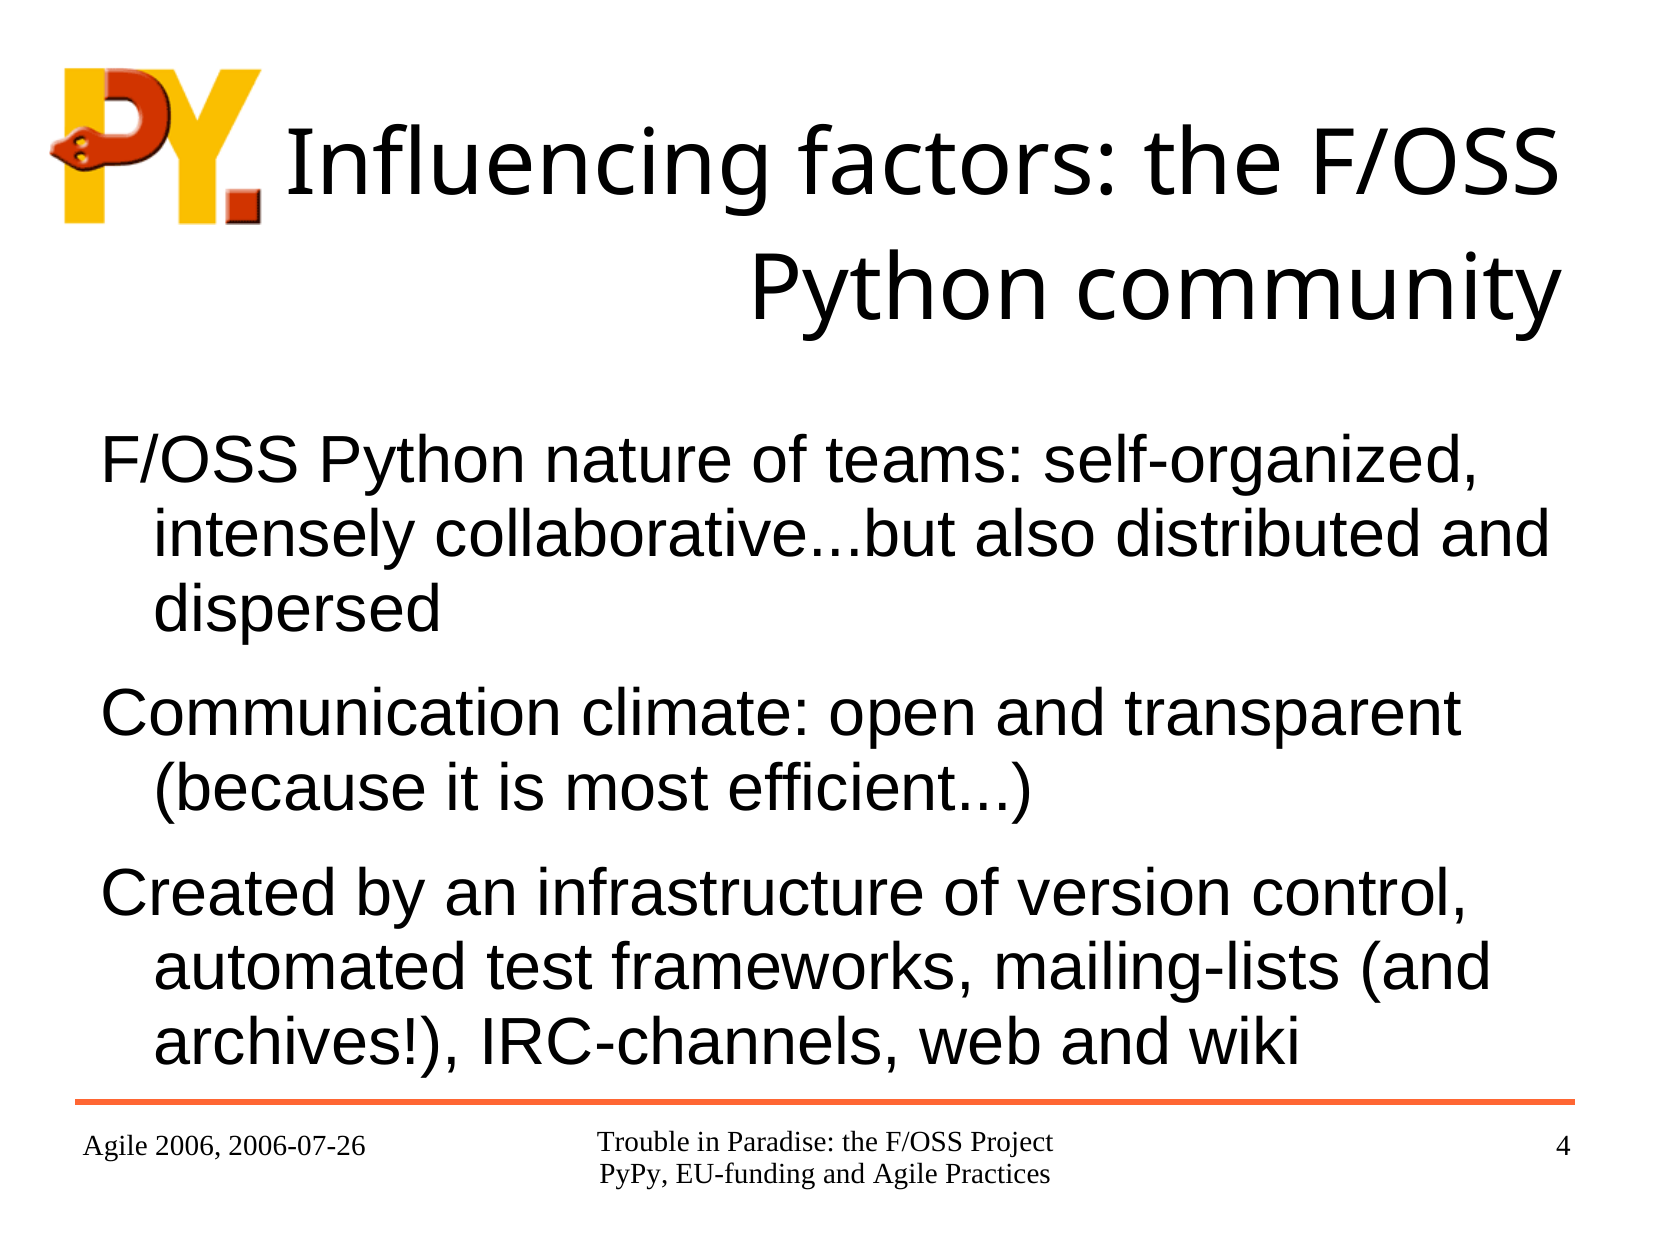

# Influencing factors: the F/OSS Python community
F/OSS Python nature of teams: self-organized, intensely collaborative...but also distributed and dispersed
Communication climate: open and transparent (because it is most efficient...)
Created by an infrastructure of version control, automated test frameworks, mailing-lists (and archives!), IRC-channels, web and wiki
PyPy: A Case Study of a F/OSS Community
Brussels, 2005-12-08
4